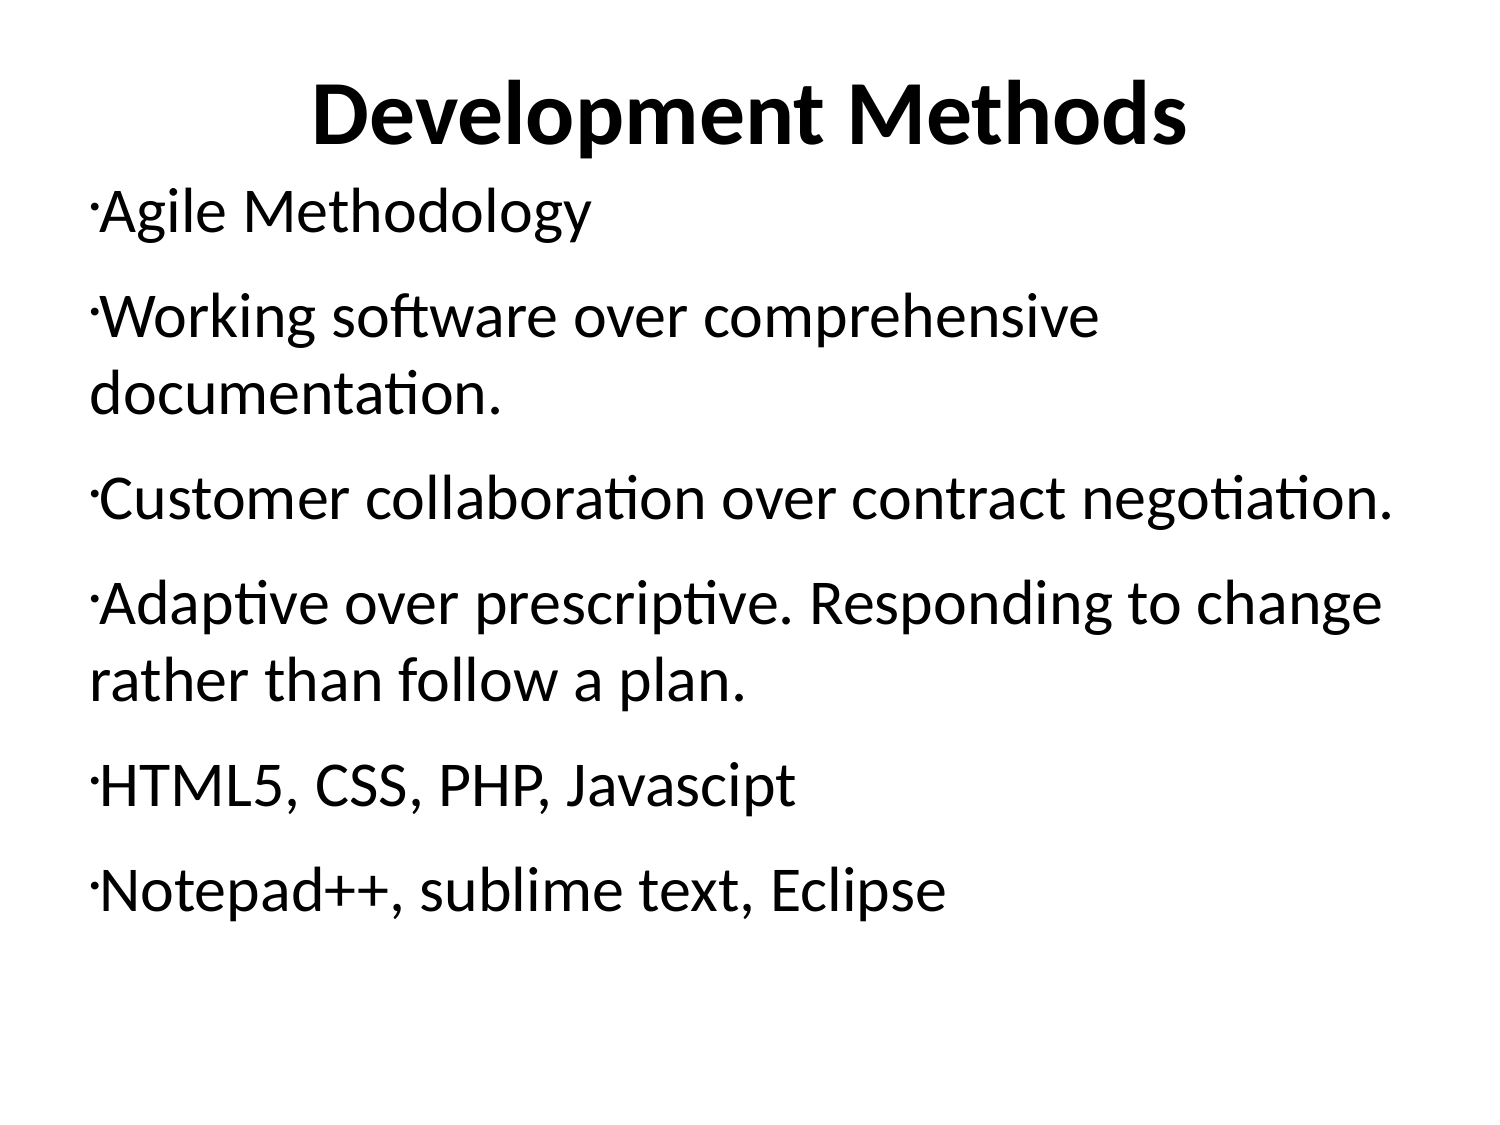

# Development Methods
Agile Methodology
Working software over comprehensive documentation.
Customer collaboration over contract negotiation.
Adaptive over prescriptive. Responding to change rather than follow a plan.
HTML5, CSS, PHP, Javascipt
Notepad++, sublime text, Eclipse